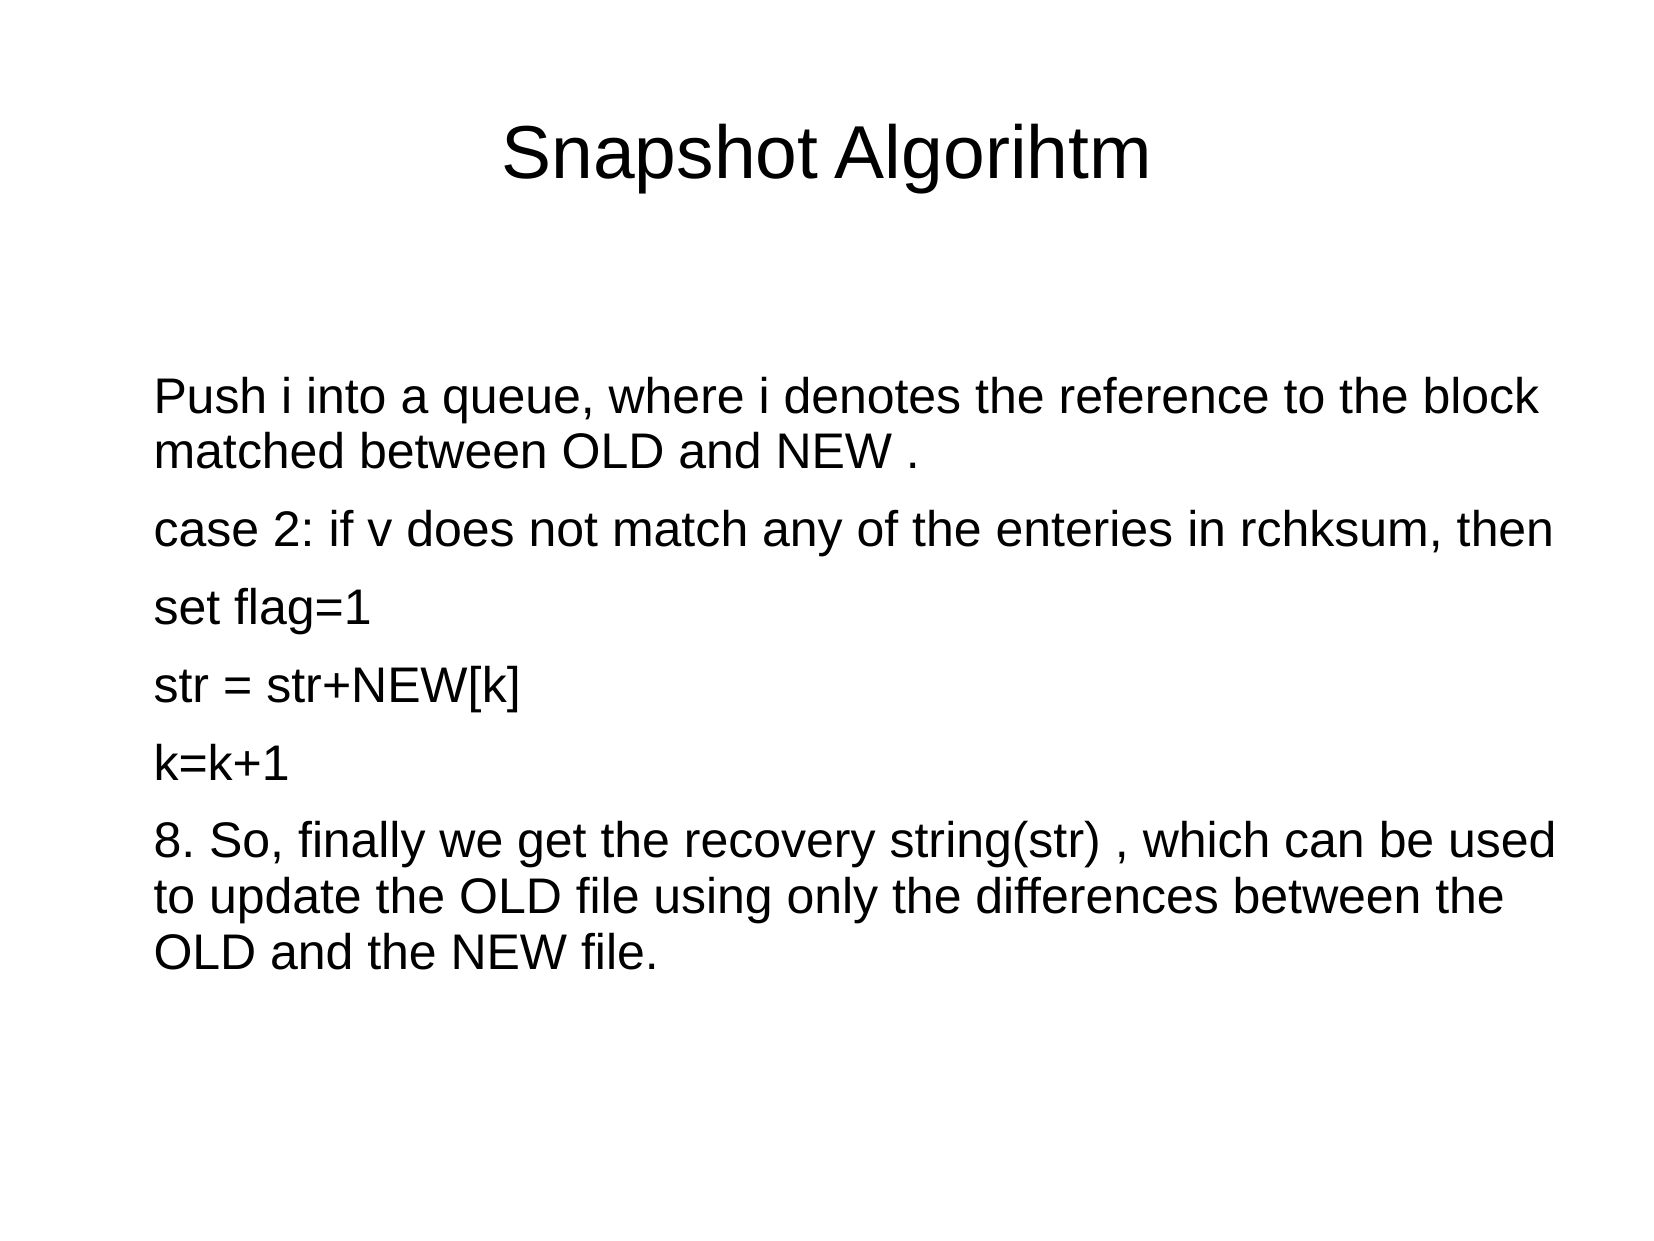

# Snapshot Algorihtm
Push i into a queue, where i denotes the reference to the block matched between OLD and NEW .
case 2: if v does not match any of the enteries in rchksum, then
set flag=1
str = str+NEW[k]
k=k+1
8. So, finally we get the recovery string(str) , which can be used to update the OLD file using only the differences between the OLD and the NEW file.